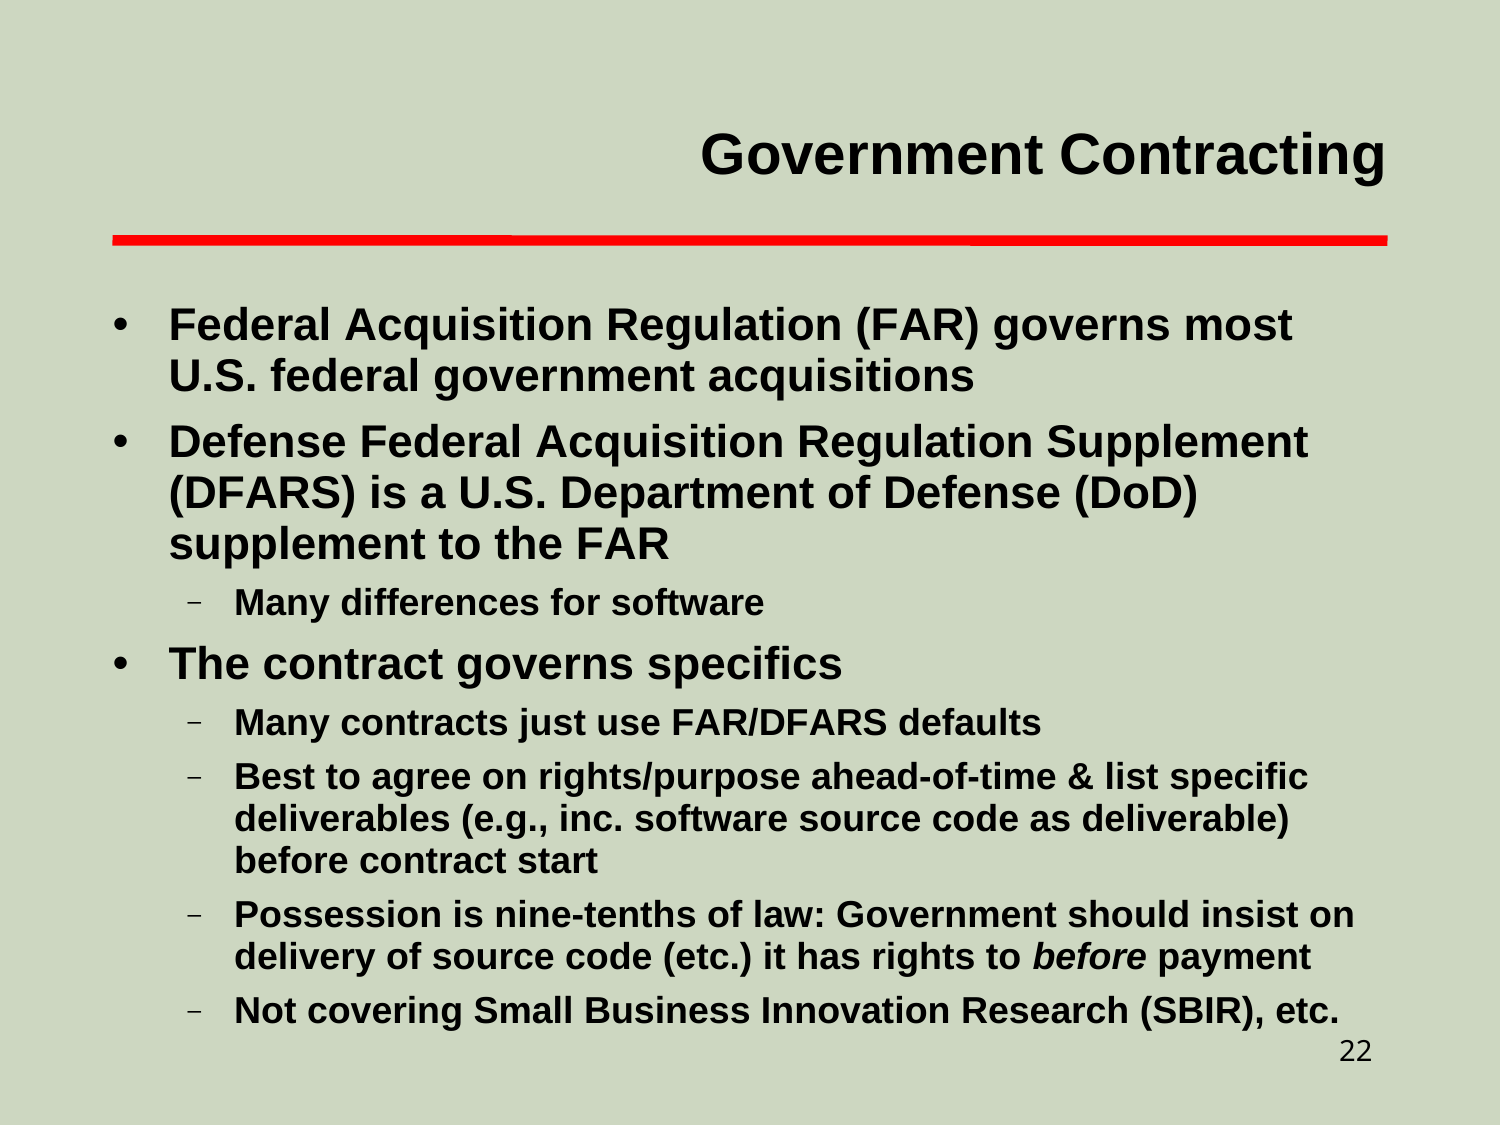

# Government Contracting
Federal Acquisition Regulation (FAR) governs most U.S. federal government acquisitions
Defense Federal Acquisition Regulation Supplement (DFARS) is a U.S. Department of Defense (DoD) supplement to the FAR
Many differences for software
The contract governs specifics
Many contracts just use FAR/DFARS defaults
Best to agree on rights/purpose ahead-of-time & list specific deliverables (e.g., inc. software source code as deliverable) before contract start
Possession is nine-tenths of law: Government should insist on delivery of source code (etc.) it has rights to before payment
Not covering Small Business Innovation Research (SBIR), etc.